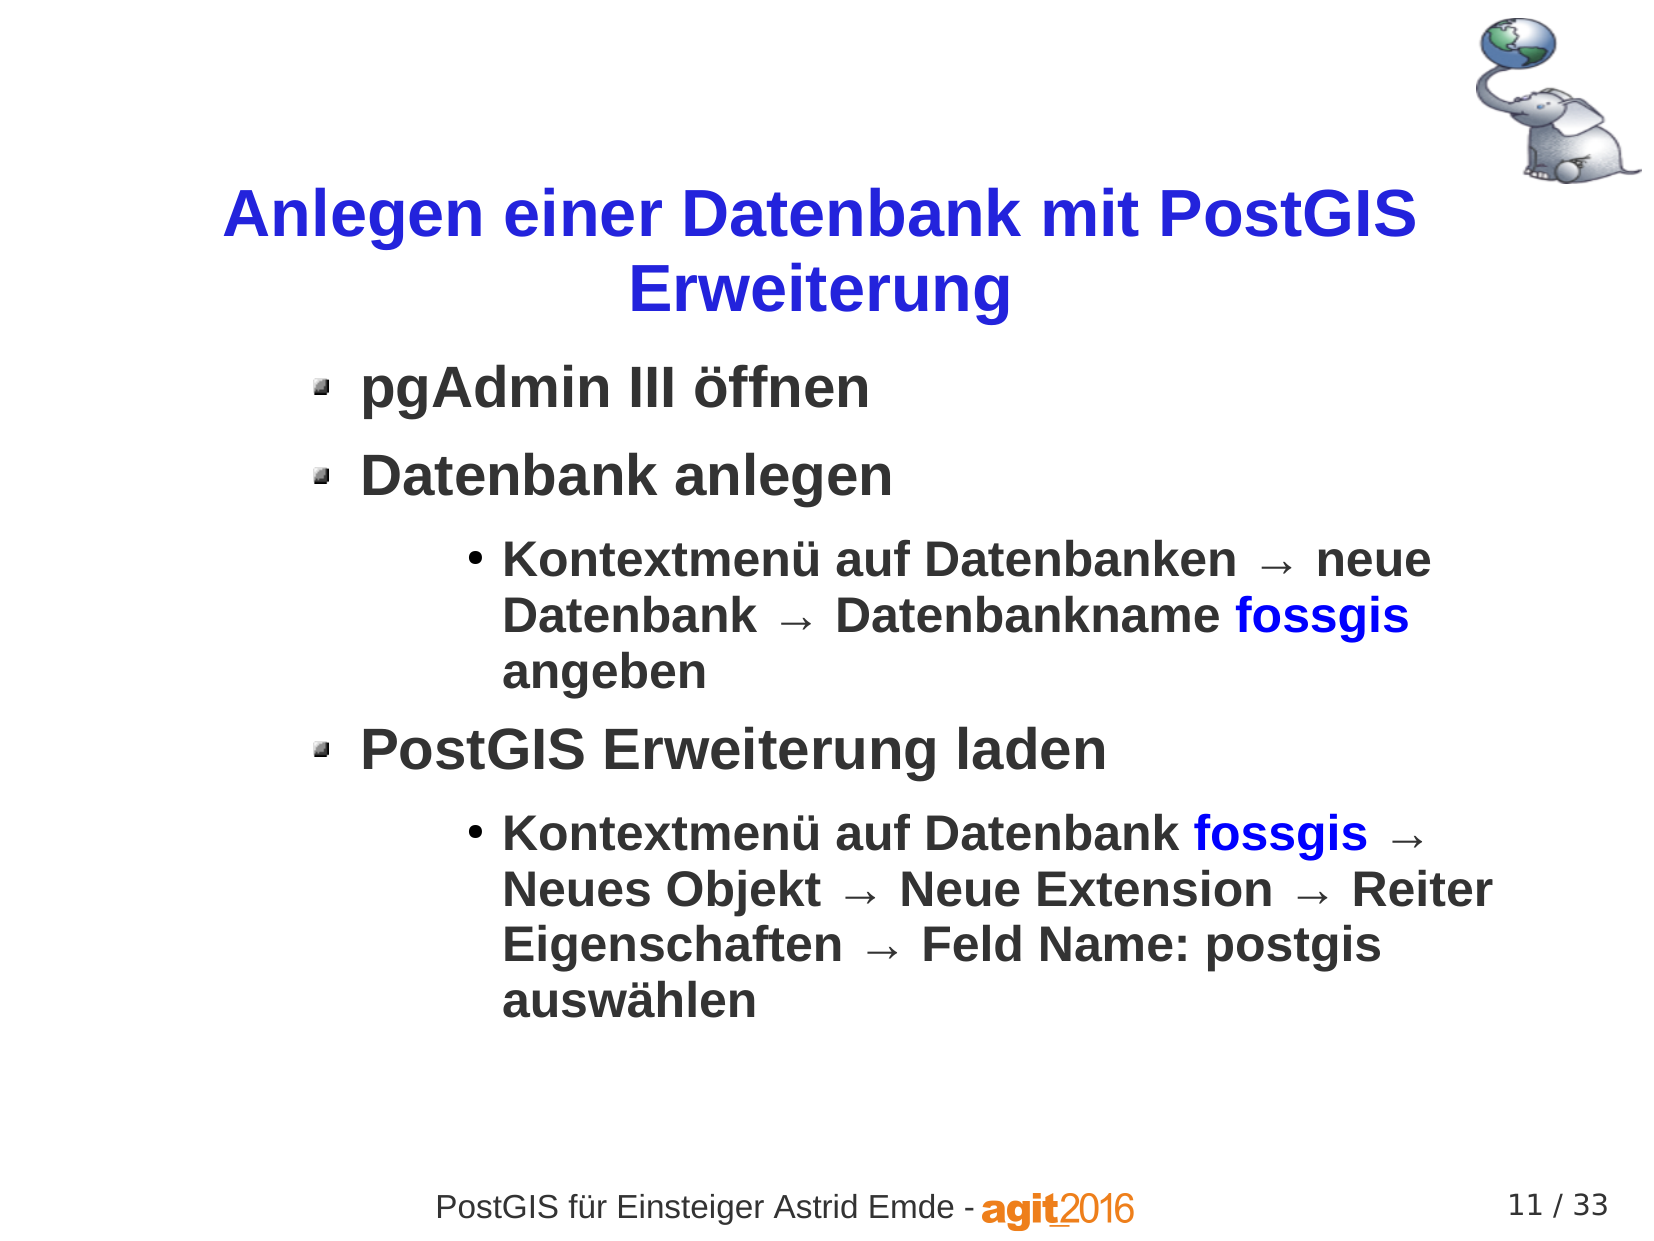

# Anlegen einer Datenbank mit PostGIS Erweiterung
pgAdmin III öffnen
Datenbank anlegen
Kontextmenü auf Datenbanken → neue Datenbank → Datenbankname fossgis angeben
PostGIS Erweiterung laden
Kontextmenü auf Datenbank fossgis → Neues Objekt → Neue Extension → Reiter Eigenschaften → Feld Name: postgis auswählen